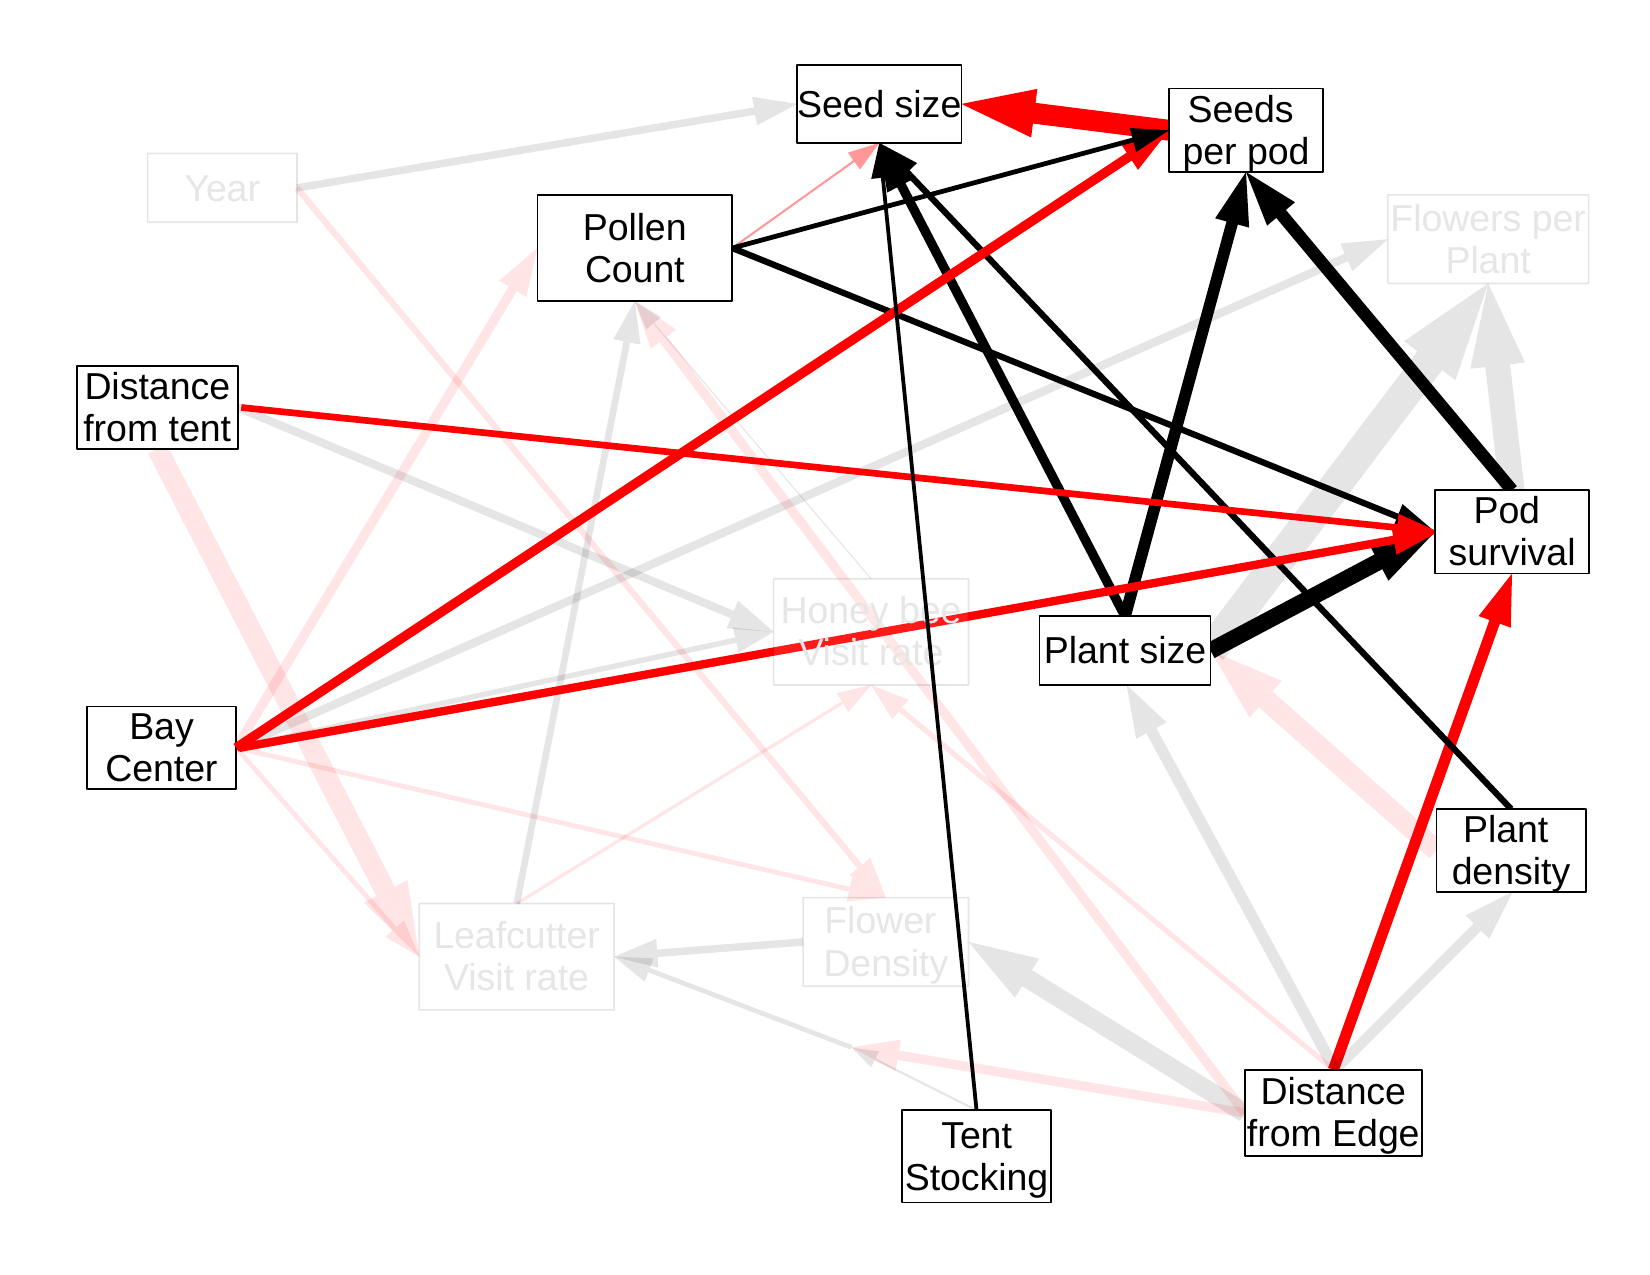

Seed size
Seeds
per pod
Year
Pollen
Count
Flowers per
Plant
Distance
from tent
Pod
survival
Honey bee
Visit rate
Plant size
Bay
Center
Plant
density
Flower
Density
Leafcutter
Visit rate
Distance
from Edge
Tent
Stocking